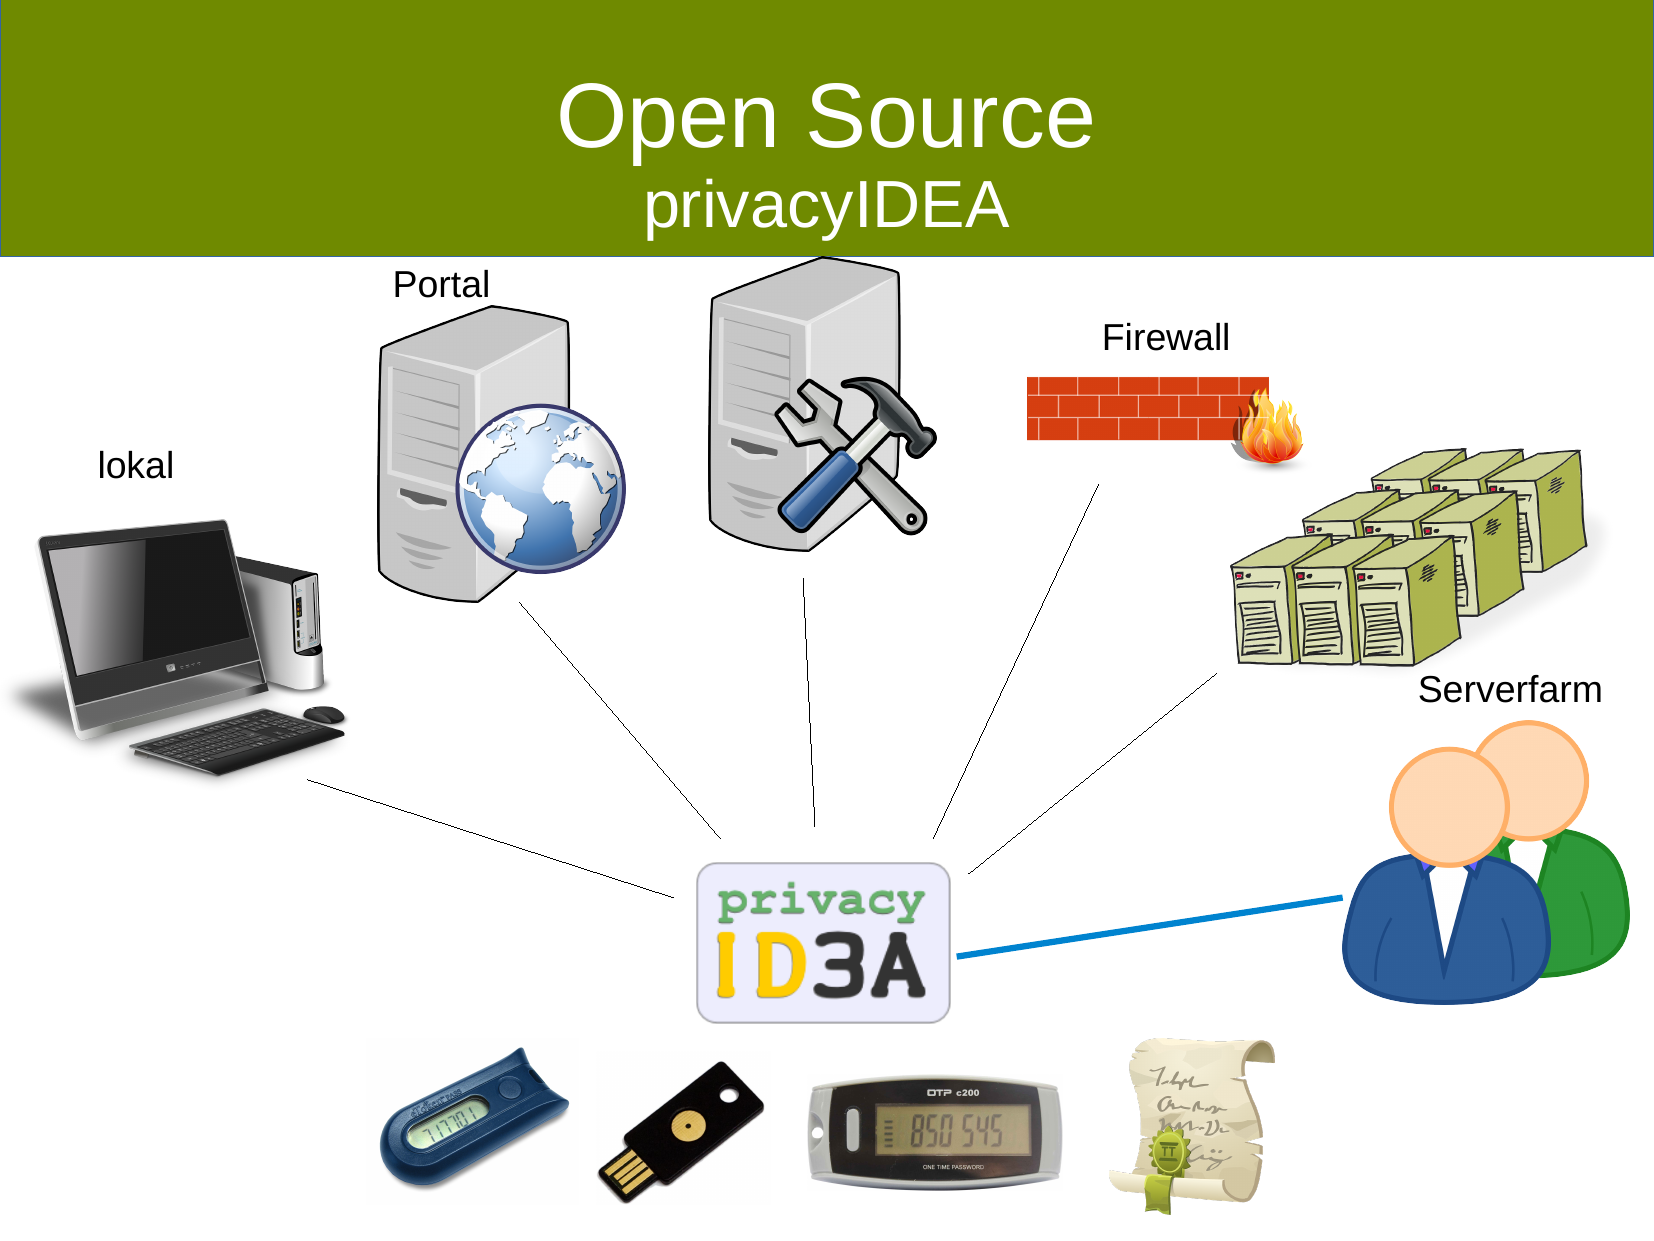

# Open Source privacyIDEA
Portal
Firewall
lokal
Serverfarm